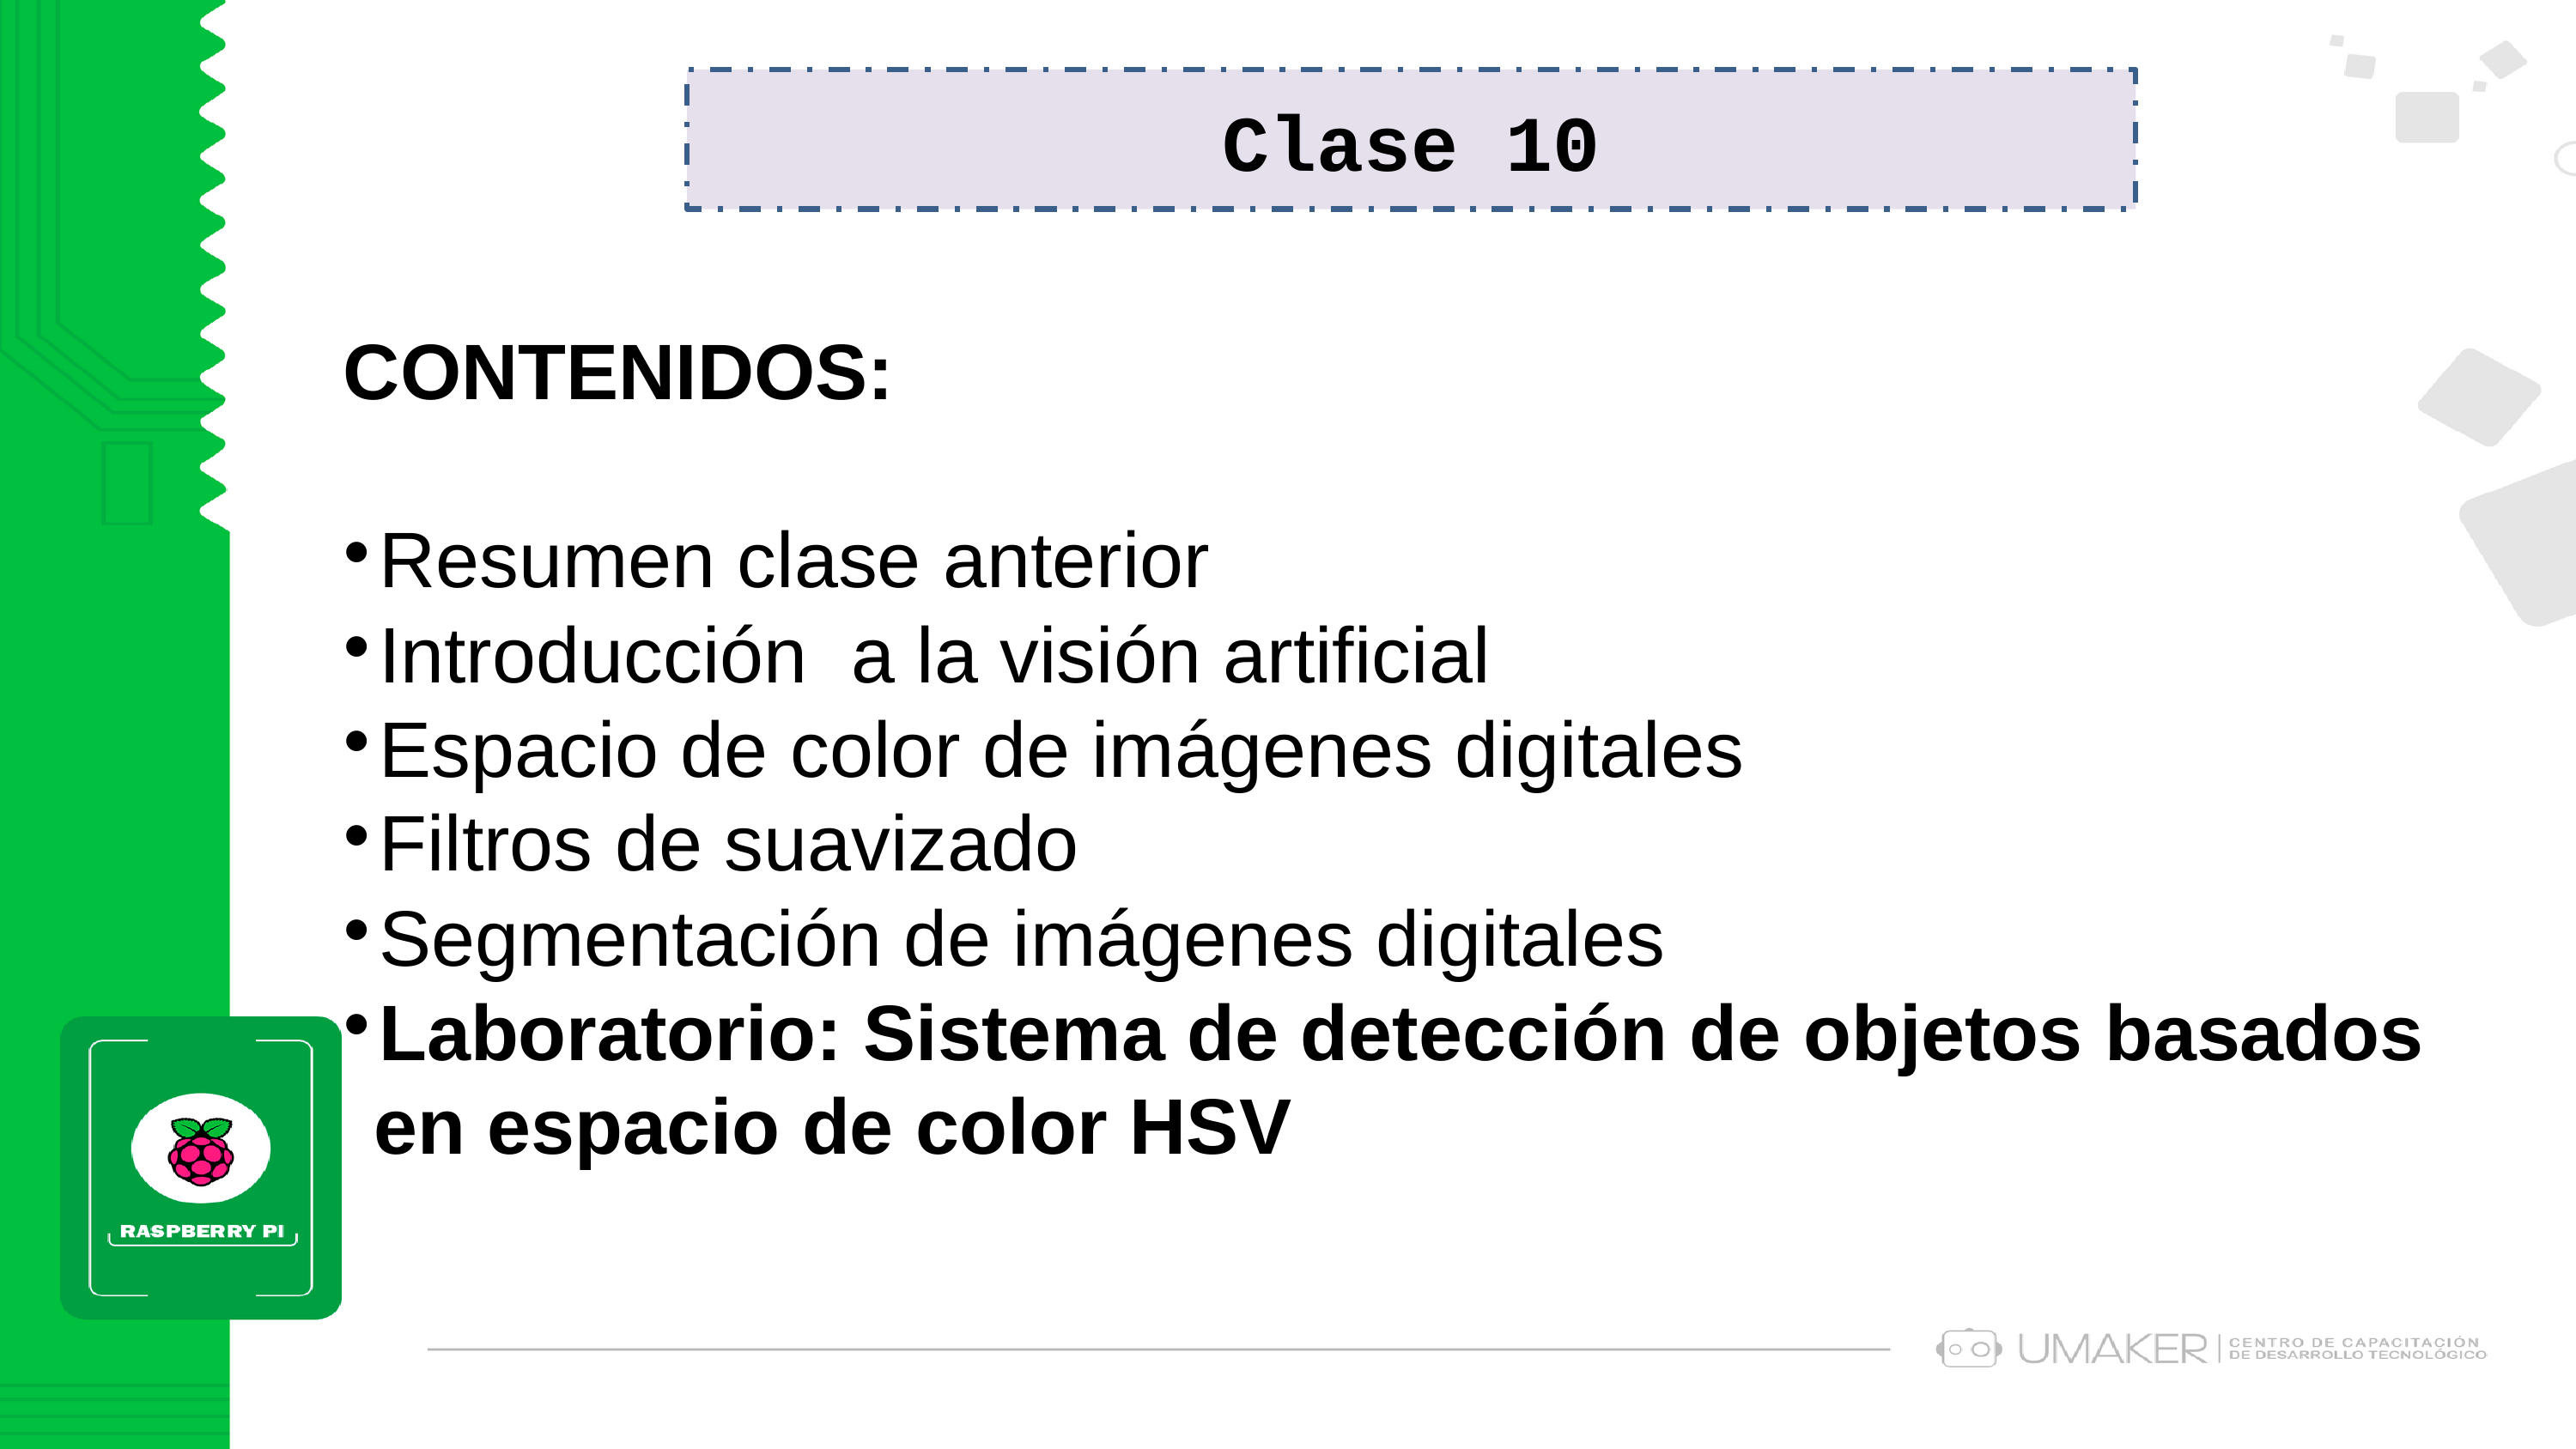

Clase 10
CONTENIDOS:
Resumen clase anterior
Introducción a la visión artificial
Espacio de color de imágenes digitales
Filtros de suavizado
Segmentación de imágenes digitales
Laboratorio: Sistema de detección de objetos basados en espacio de color HSV